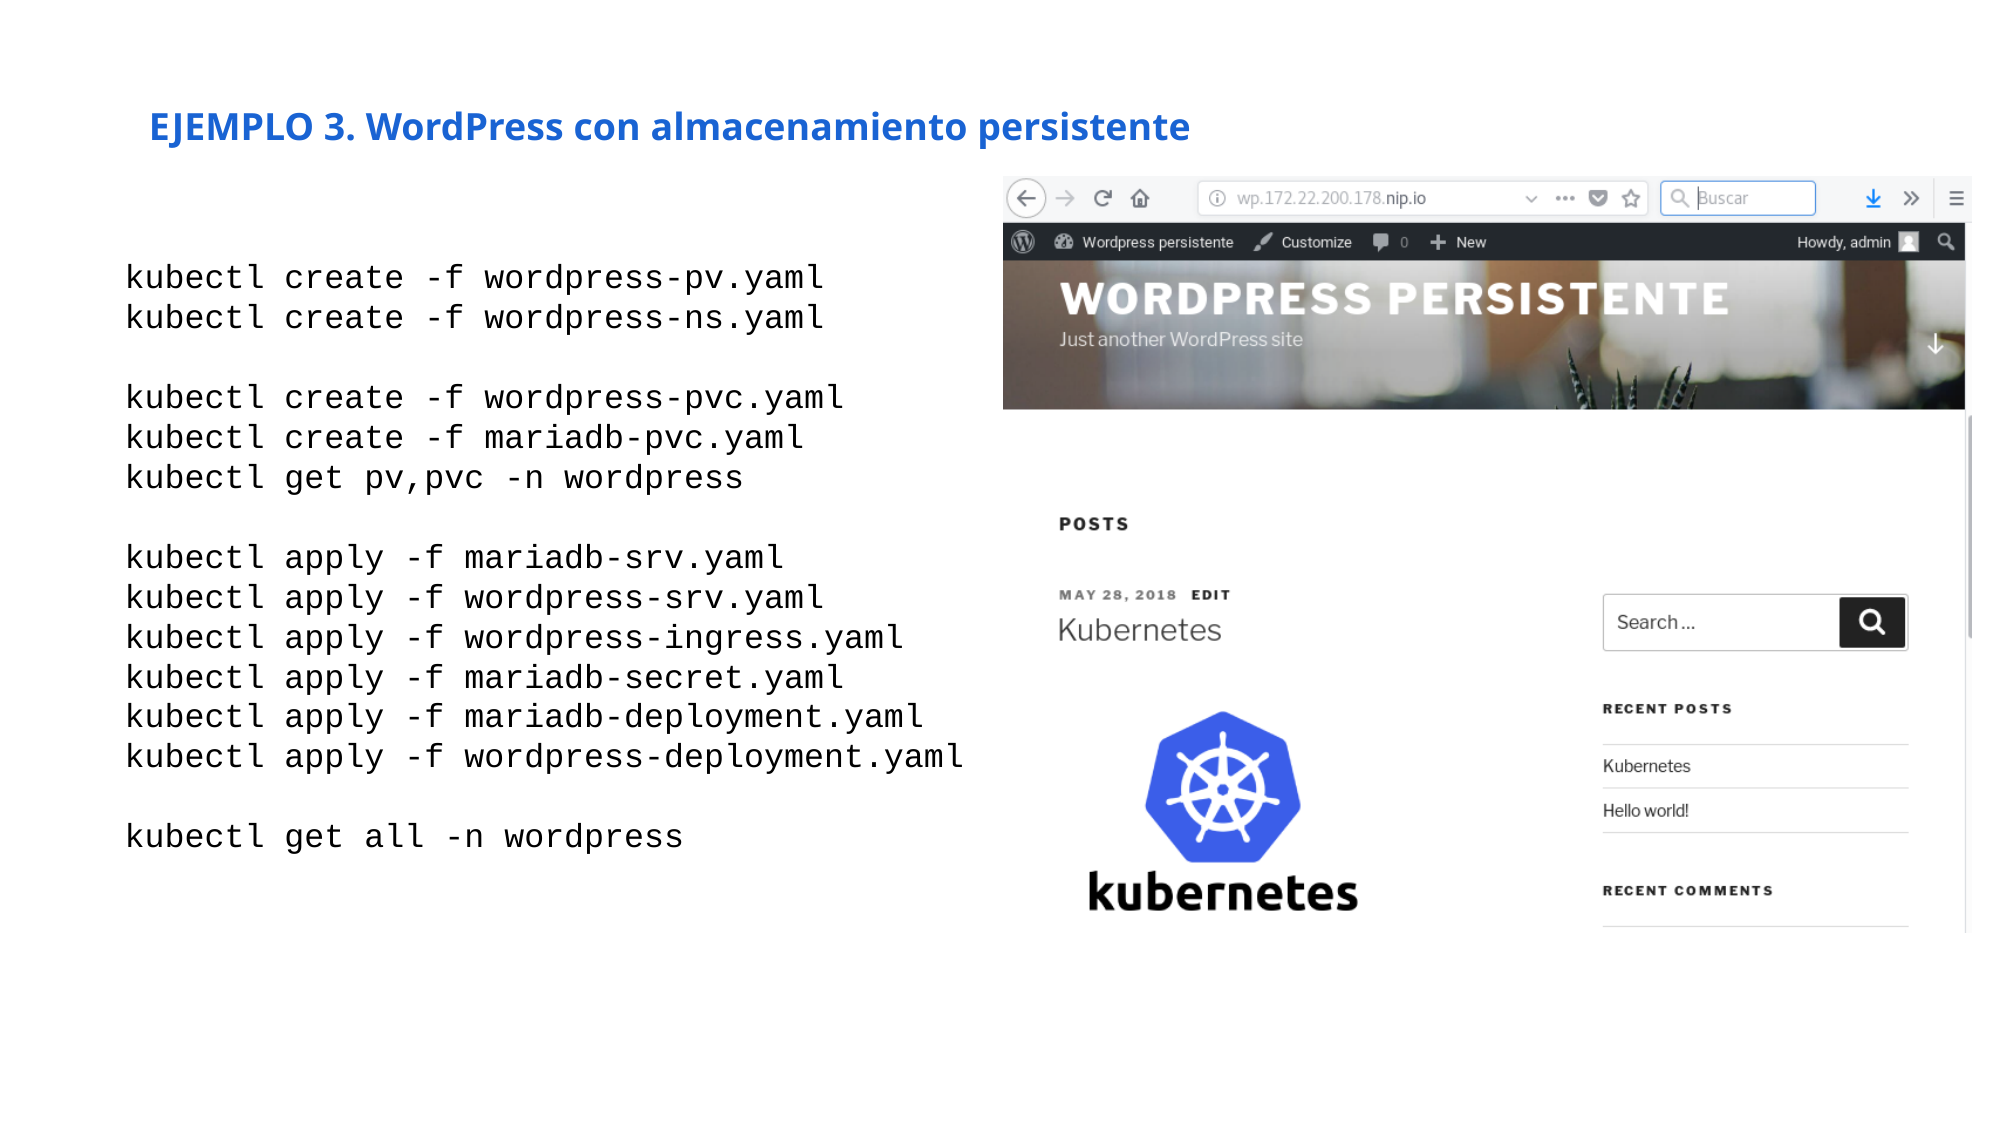

EJEMPLO 3. WordPress con almacenamiento persistente
kubectl create -f wordpress-pv.yaml
kubectl create -f wordpress-ns.yaml
kubectl create -f wordpress-pvc.yaml
kubectl create -f mariadb-pvc.yaml
kubectl get pv,pvc -n wordpress
kubectl apply -f mariadb-srv.yaml
kubectl apply -f wordpress-srv.yaml
kubectl apply -f wordpress-ingress.yaml
kubectl apply -f mariadb-secret.yaml
kubectl apply -f mariadb-deployment.yaml
kubectl apply -f wordpress-deployment.yaml
kubectl get all -n wordpress